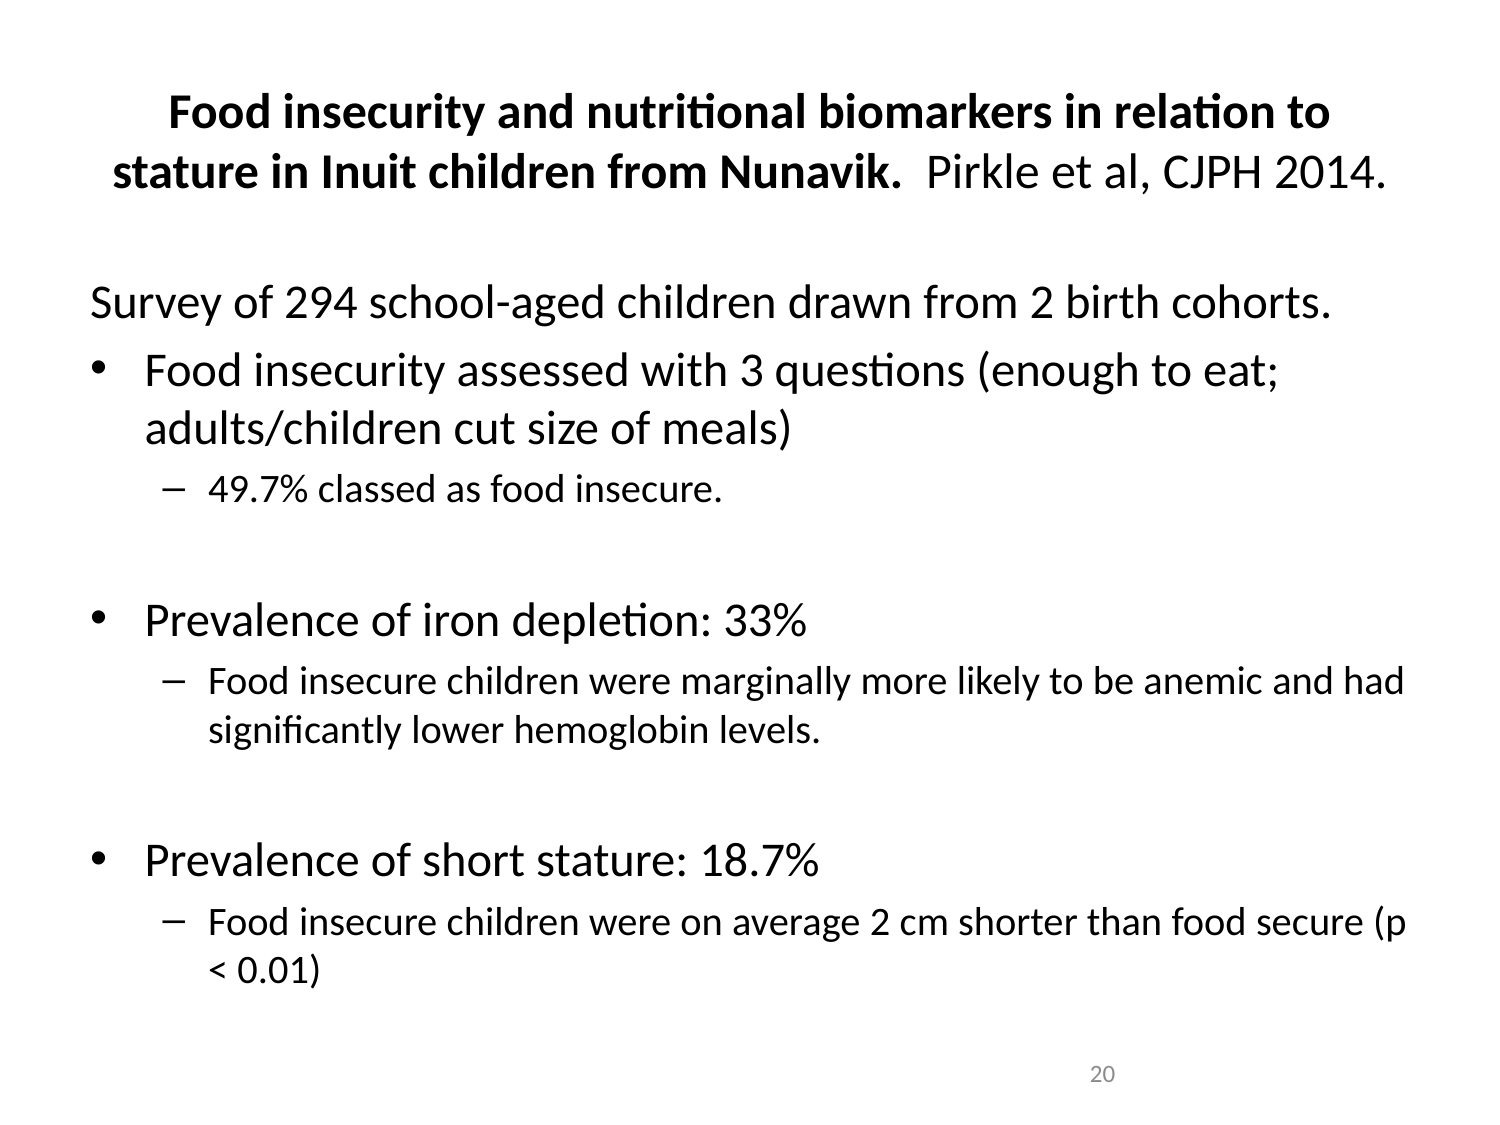

# Food insecurity and nutritional biomarkers in relation to stature in Inuit children from Nunavik. Pirkle et al, CJPH 2014.
Survey of 294 school-aged children drawn from 2 birth cohorts.
Food insecurity assessed with 3 questions (enough to eat; adults/children cut size of meals)
49.7% classed as food insecure.
Prevalence of iron depletion: 33%
Food insecure children were marginally more likely to be anemic and had significantly lower hemoglobin levels.
Prevalence of short stature: 18.7%
Food insecure children were on average 2 cm shorter than food secure (p < 0.01)